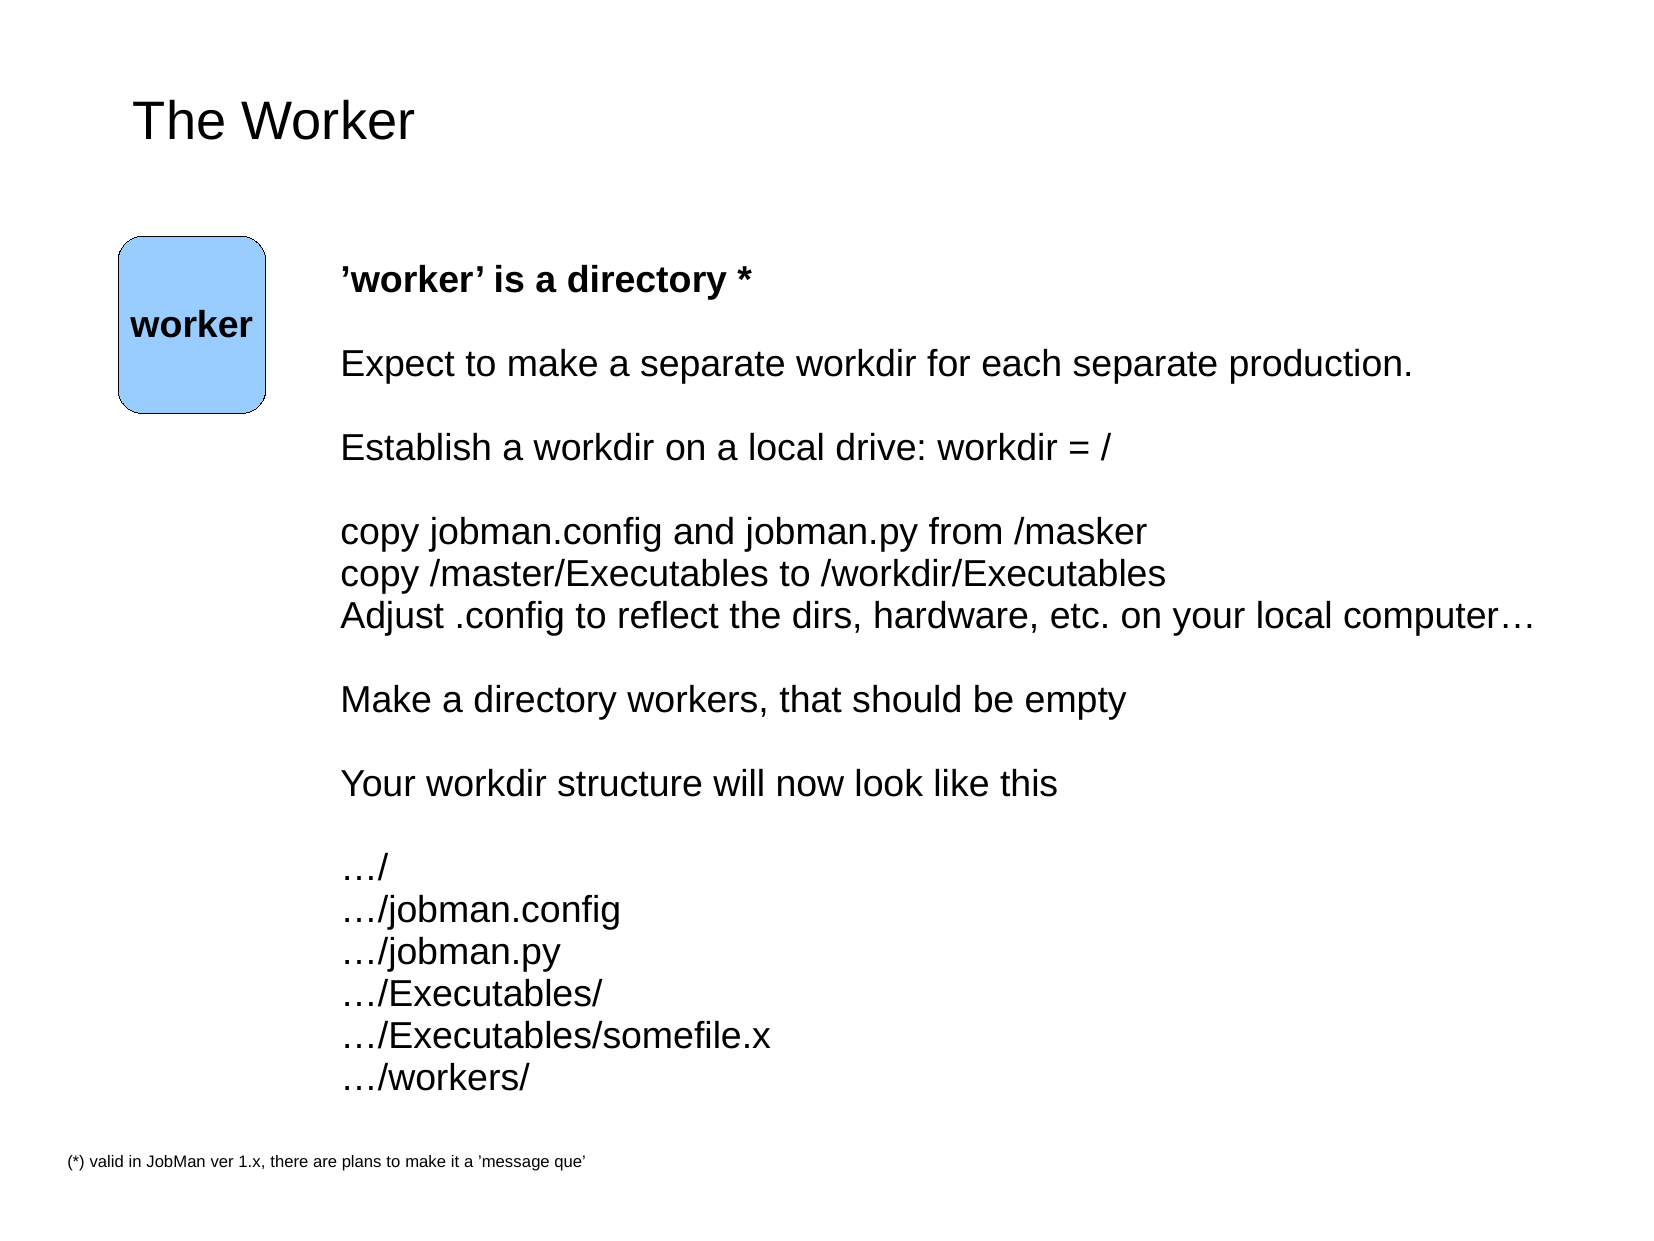

The Worker
worker
’worker’ is a directory *
Expect to make a separate workdir for each separate production.
Establish a workdir on a local drive: workdir = /
copy jobman.config and jobman.py from /masker
copy /master/Executables to /workdir/Executables
Adjust .config to reflect the dirs, hardware, etc. on your local computer…
Make a directory workers, that should be empty
Your workdir structure will now look like this
…/
…/jobman.config
…/jobman.py
…/Executables/
…/Executables/somefile.x
…/workers/
(*) valid in JobMan ver 1.x, there are plans to make it a ’message que’